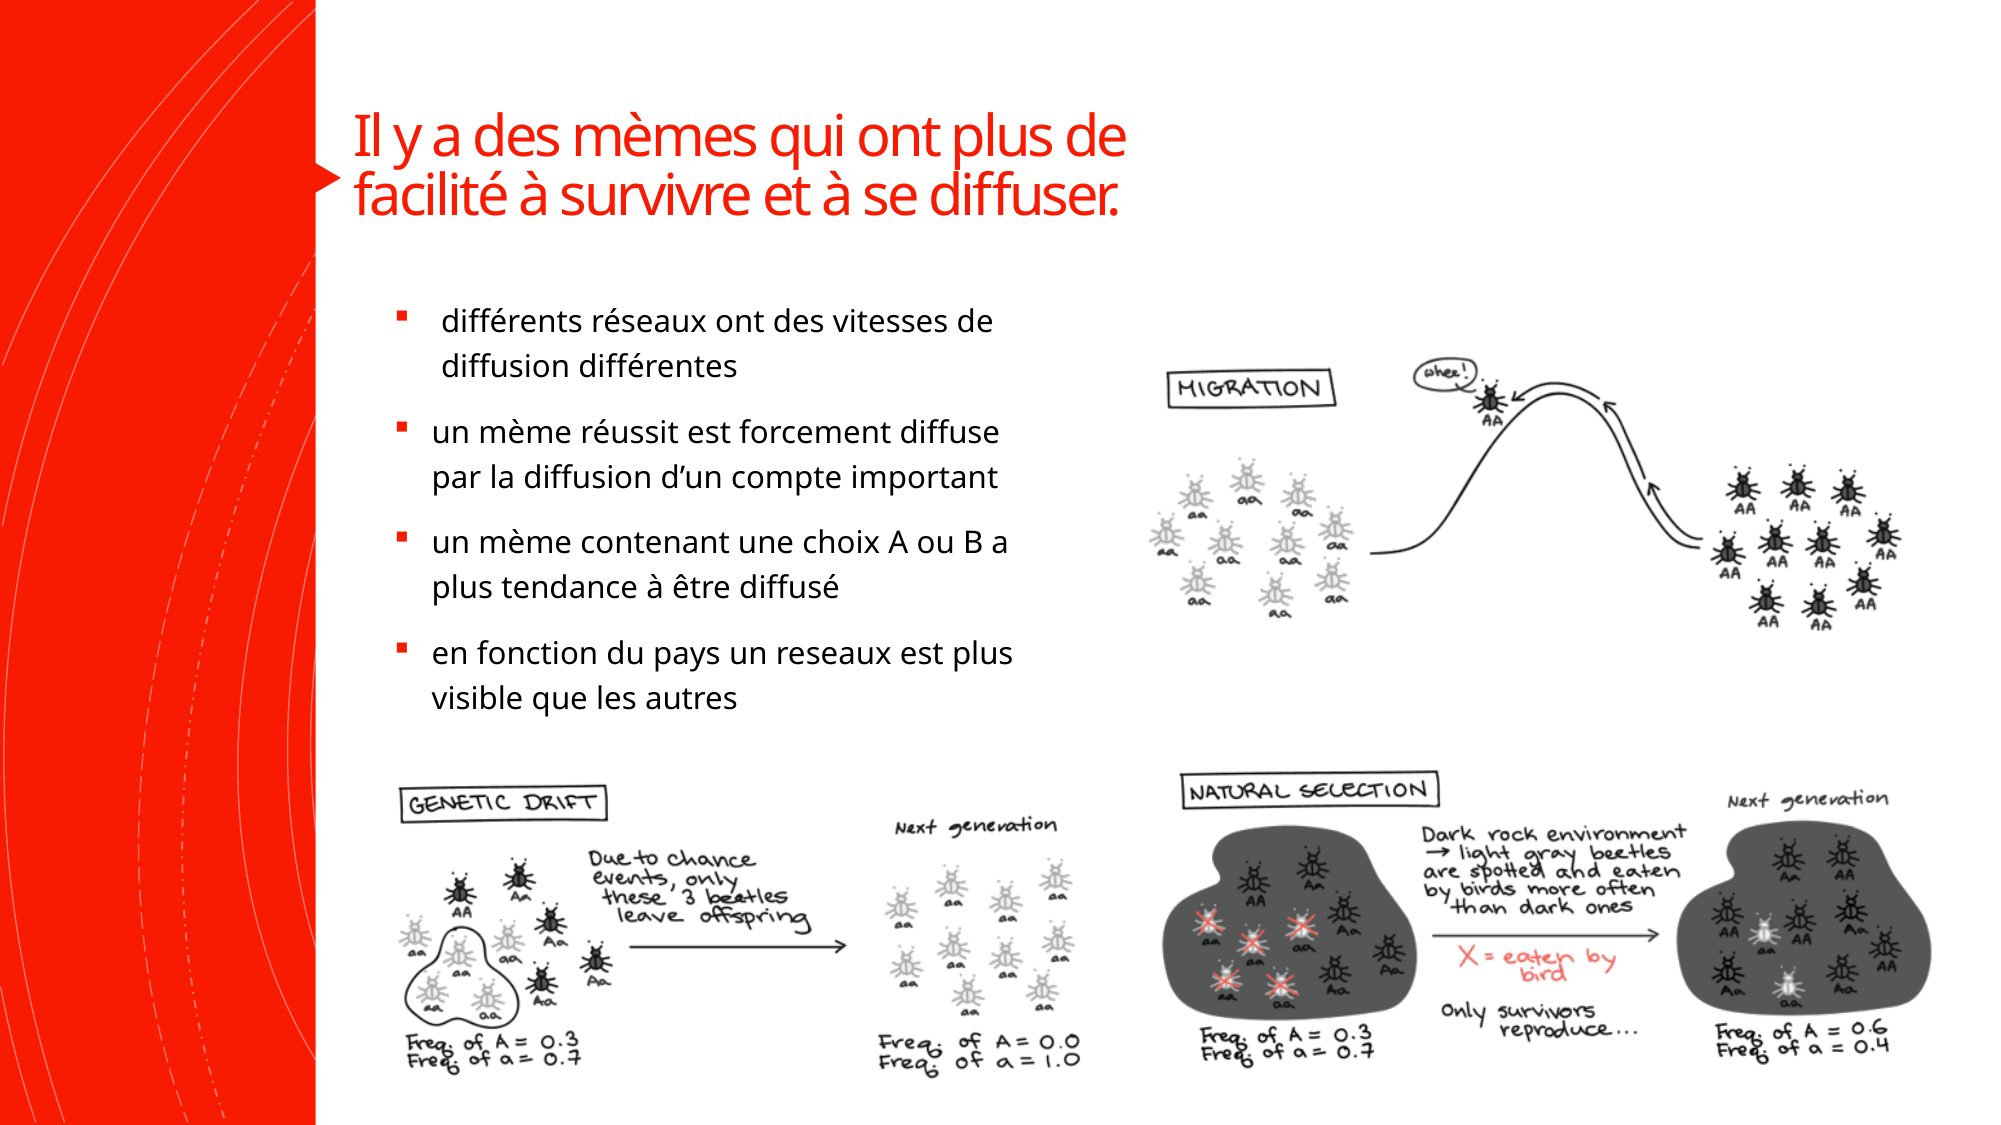

# Il y a des mèmes qui ont plus de facilité à survivre et à se diffuser.
différents réseaux ont des vitesses de diffusion différentes
un mème réussit est forcement diffuse par la diffusion d’un compte important
un mème contenant une choix A ou B a plus tendance à être diffusé
en fonction du pays un reseaux est plus visible que les autres